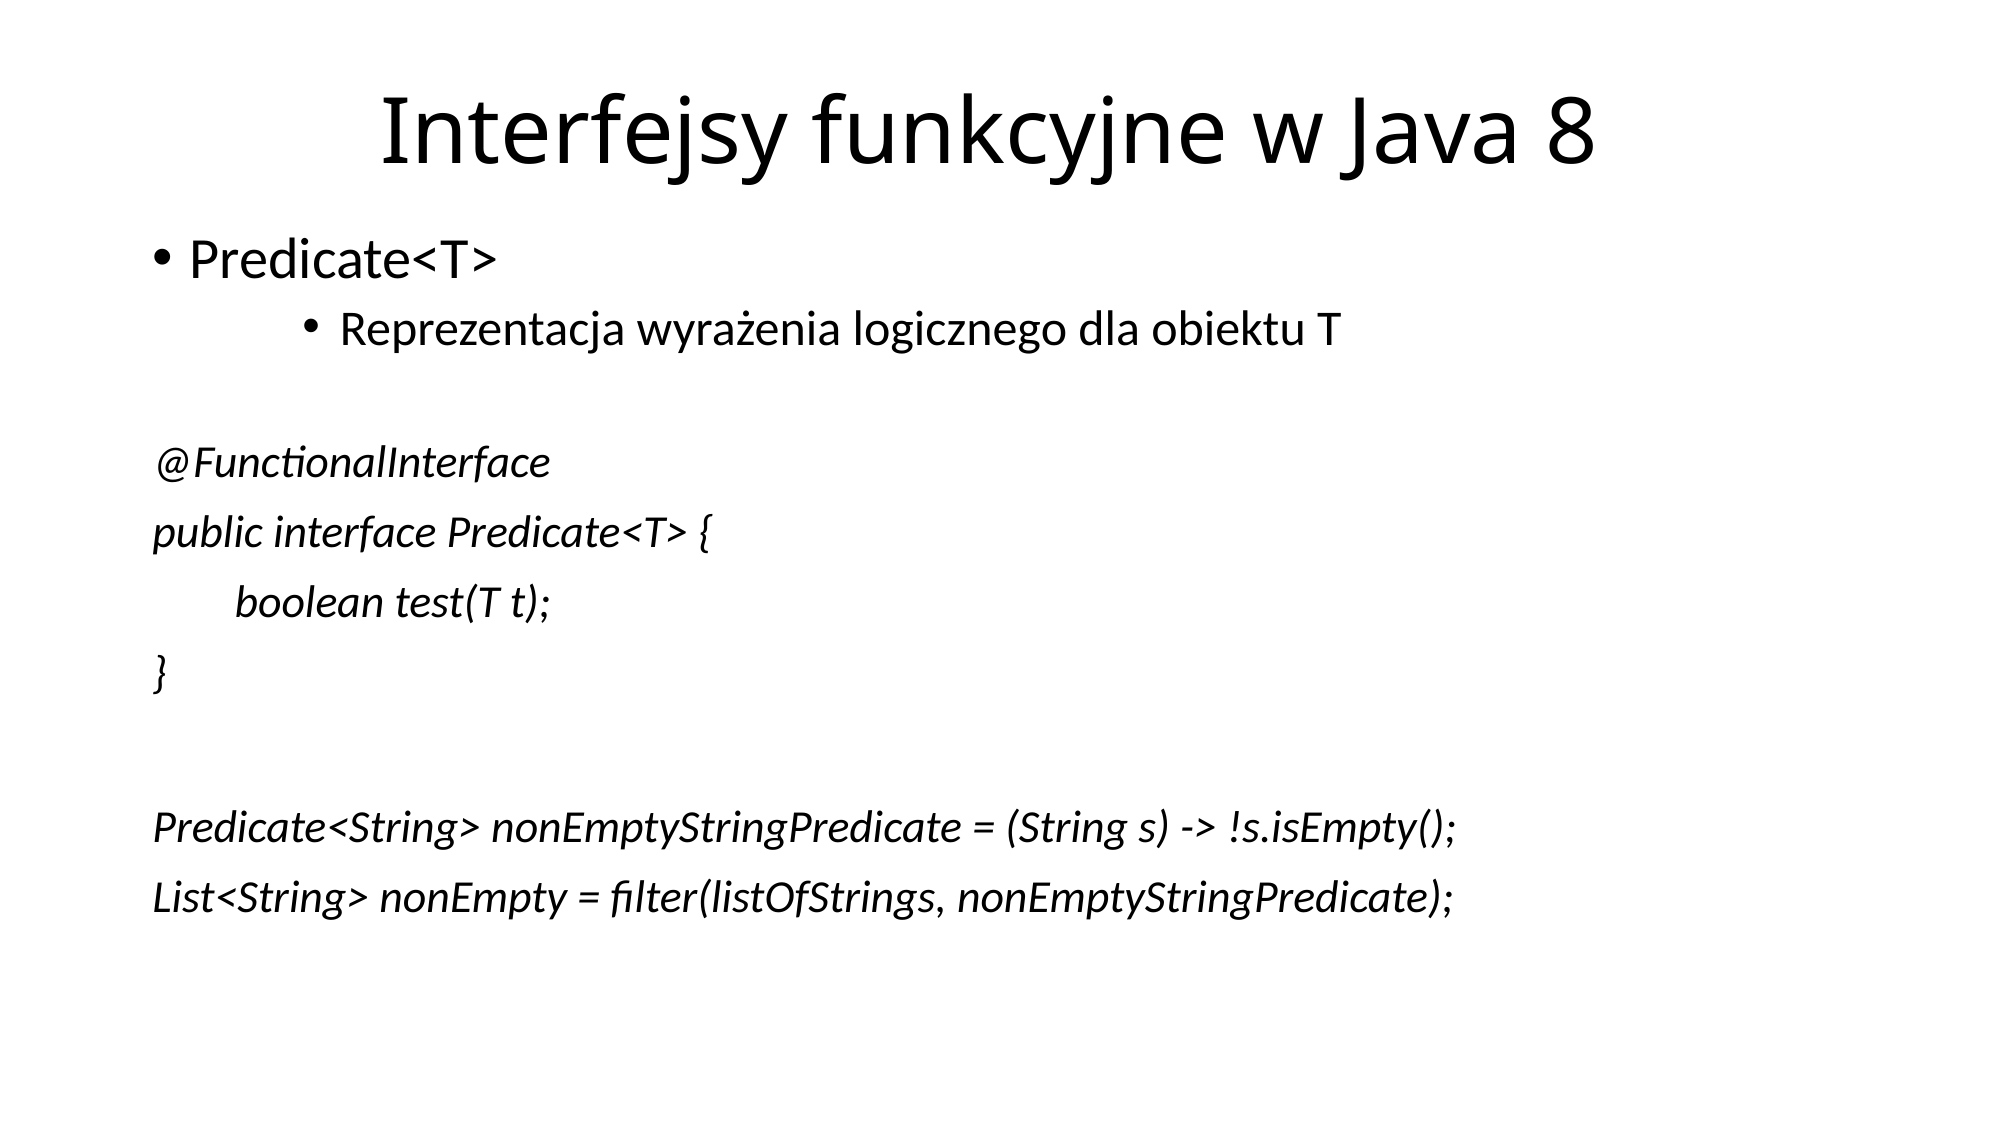

# Interfejsy funkcyjne w Java 8
Predicate<T>
Reprezentacja wyrażenia logicznego dla obiektu T
@FunctionalInterface
public interface Predicate<T> {
 boolean test(T t);
}
Predicate<String> nonEmptyStringPredicate = (String s) -> !s.isEmpty();
List<String> nonEmpty = filter(listOfStrings, nonEmptyStringPredicate);